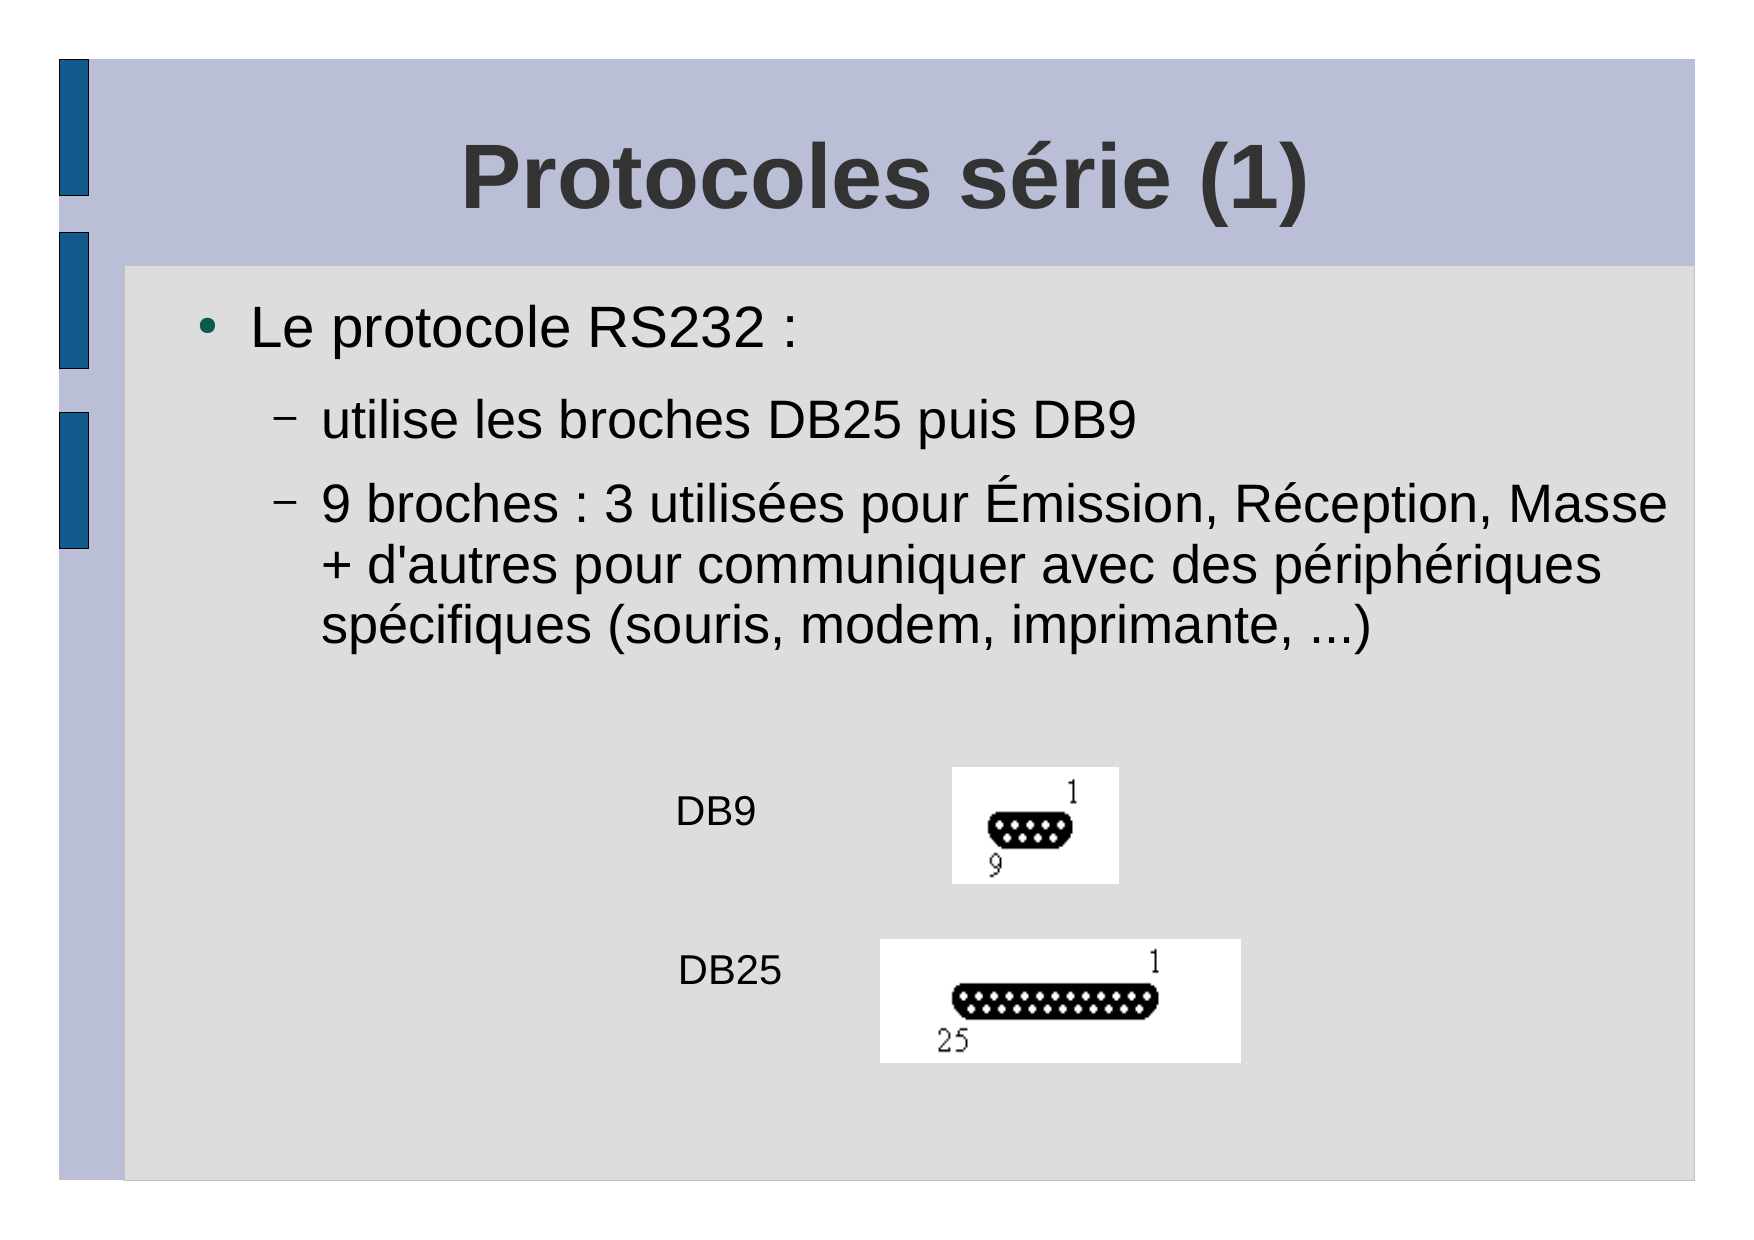

# Protocoles série (1)
Le protocole RS232 :
utilise les broches DB25 puis DB9
9 broches : 3 utilisées pour Émission, Réception, Masse + d'autres pour communiquer avec des périphériques spécifiques (souris, modem, imprimante, ...)
DB9
DB25